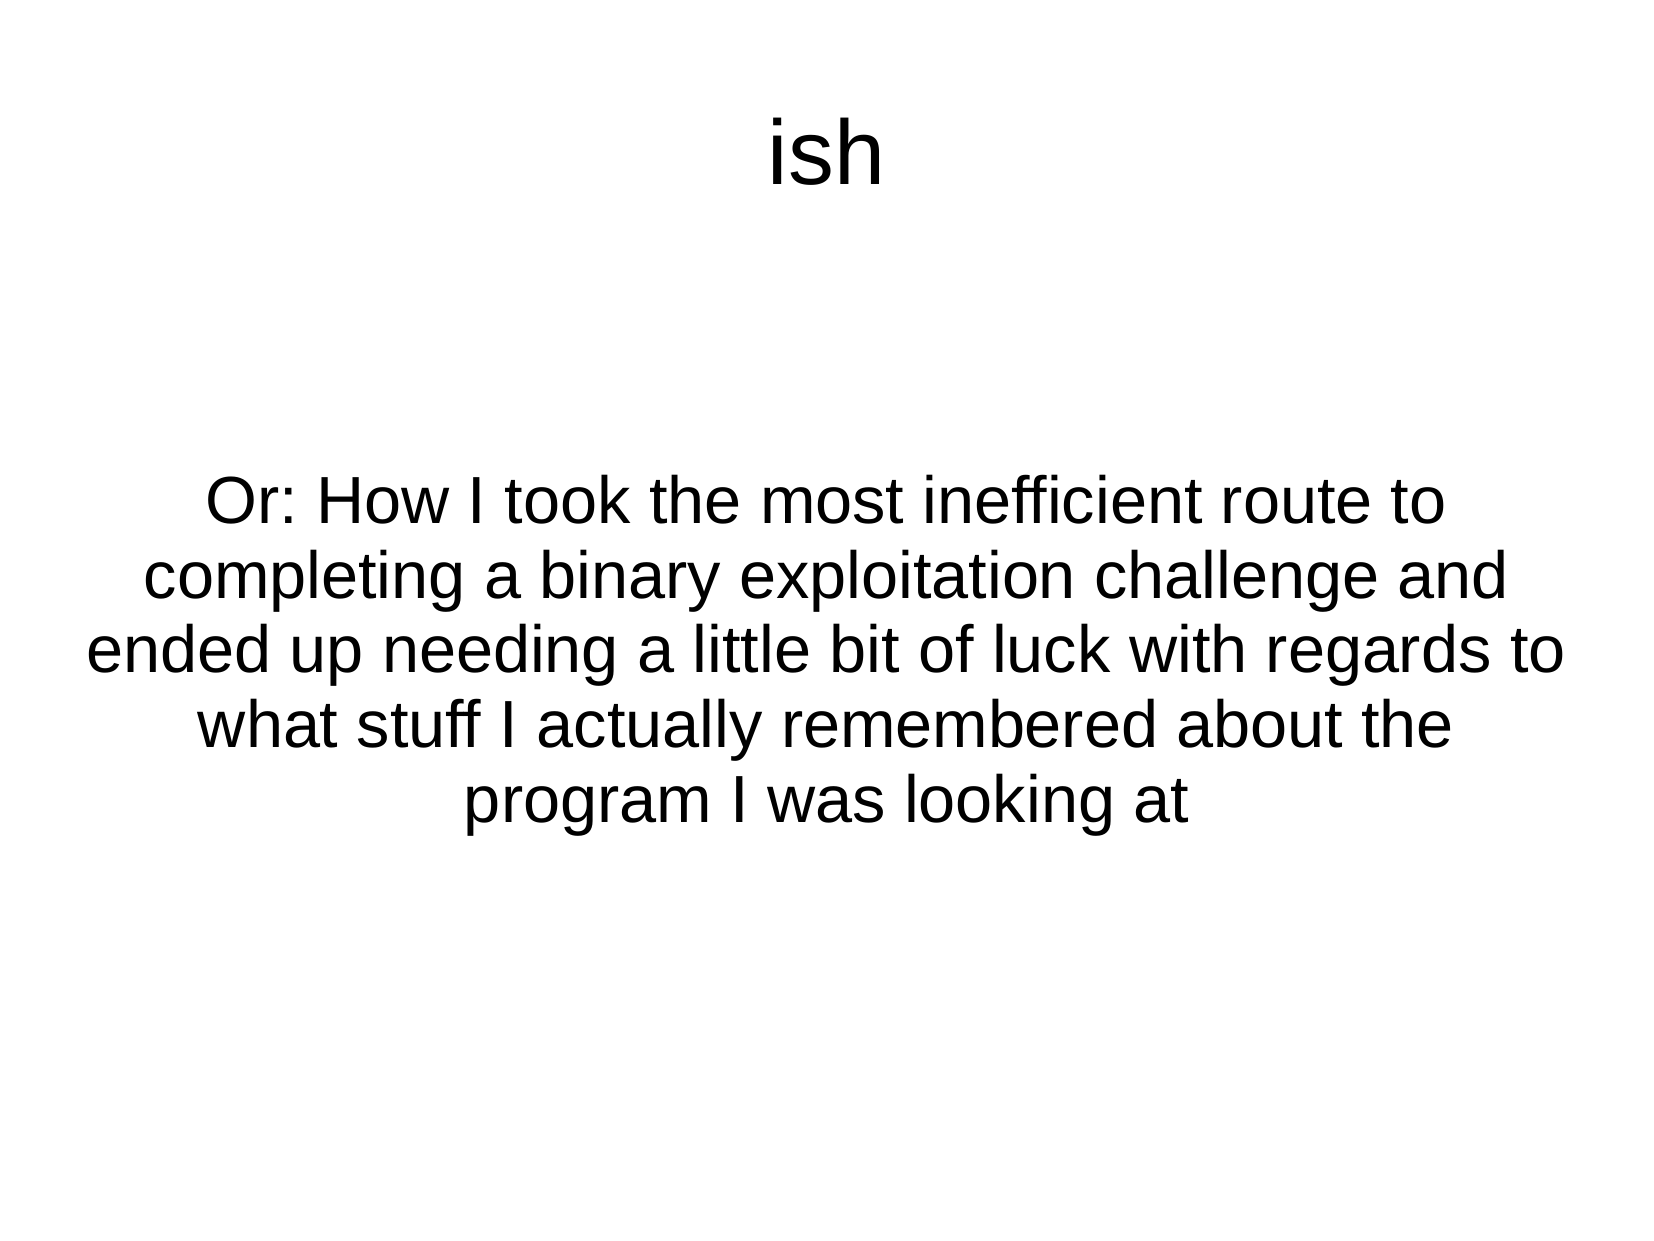

# ish
Or: How I took the most inefficient route to completing a binary exploitation challenge and ended up needing a little bit of luck with regards to what stuff I actually remembered about the program I was looking at